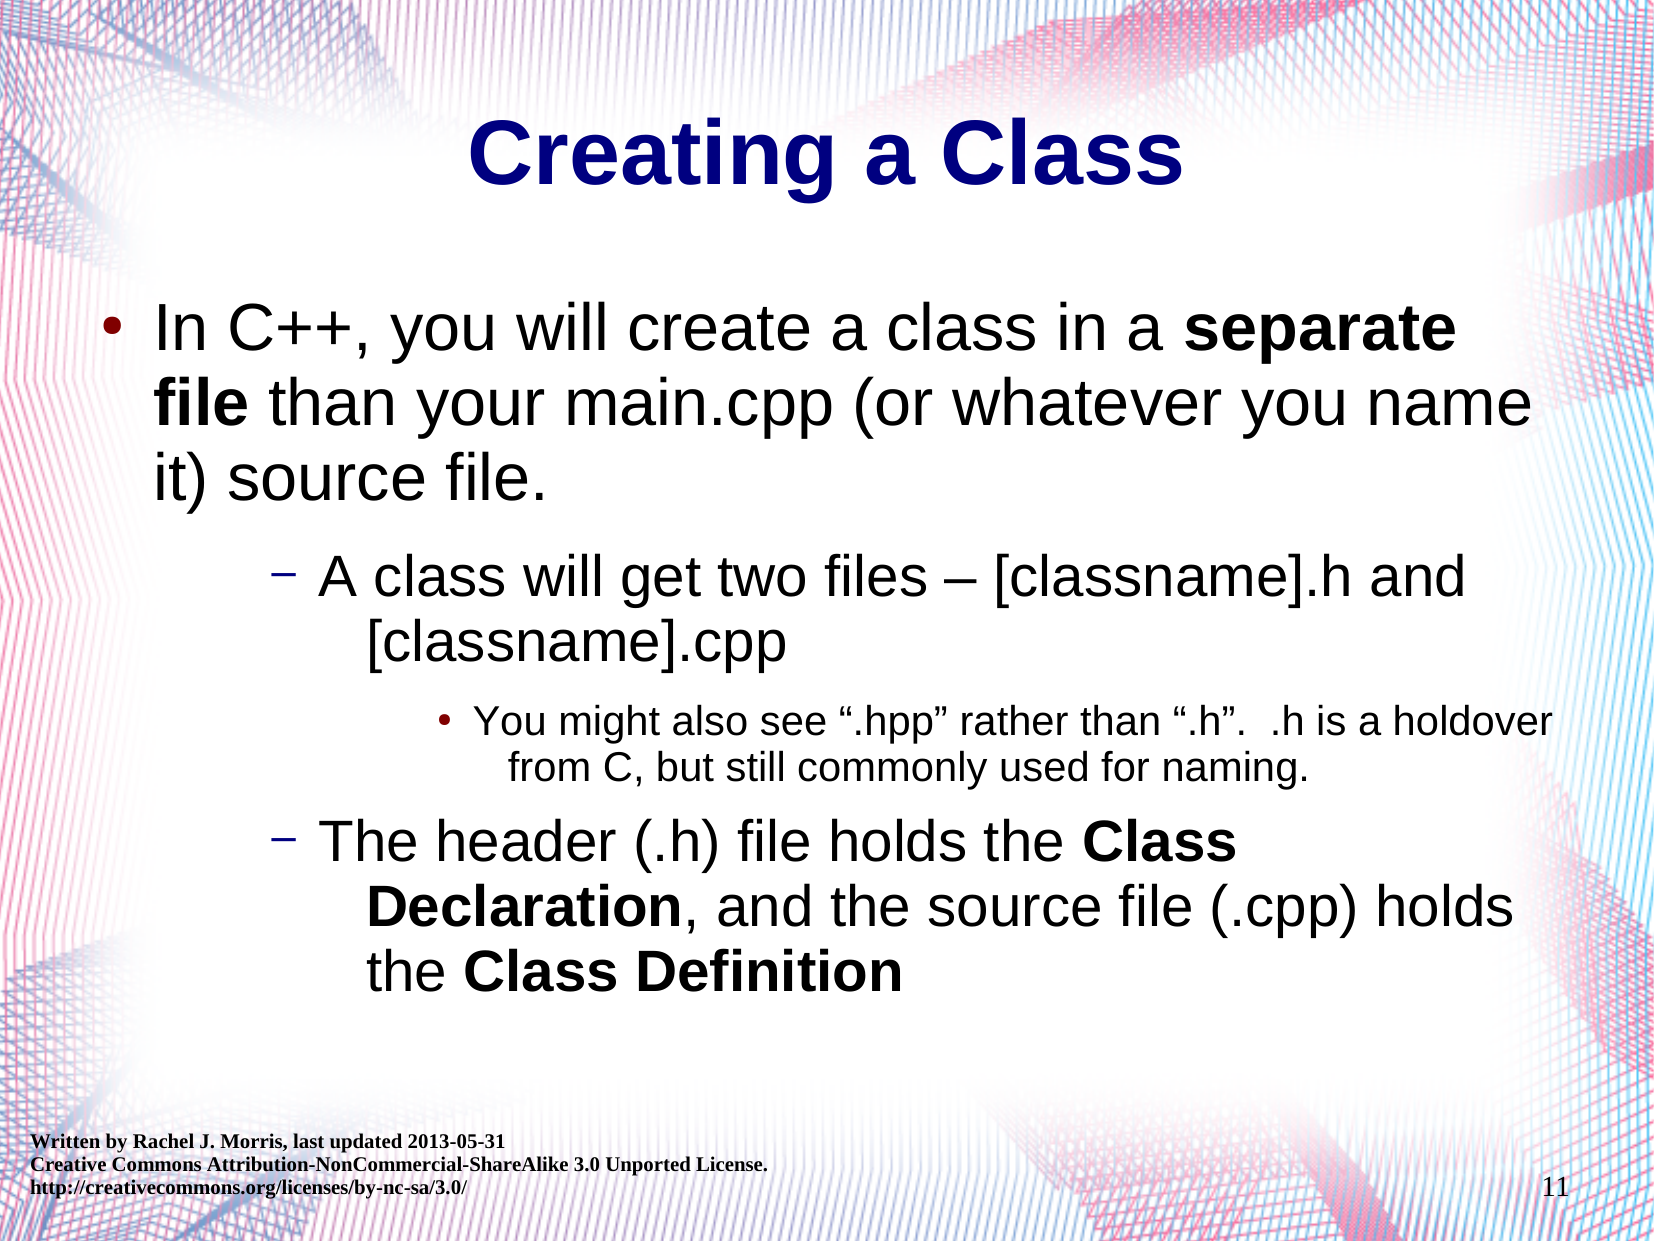

# Creating a Class
In C++, you will create a class in a separate file than your main.cpp (or whatever you name it) source file.
A class will get two files – [classname].h and [classname].cpp
You might also see “.hpp” rather than “.h”. .h is a holdover from C, but still commonly used for naming.
The header (.h) file holds the Class Declaration, and the source file (.cpp) holds the Class Definition
11